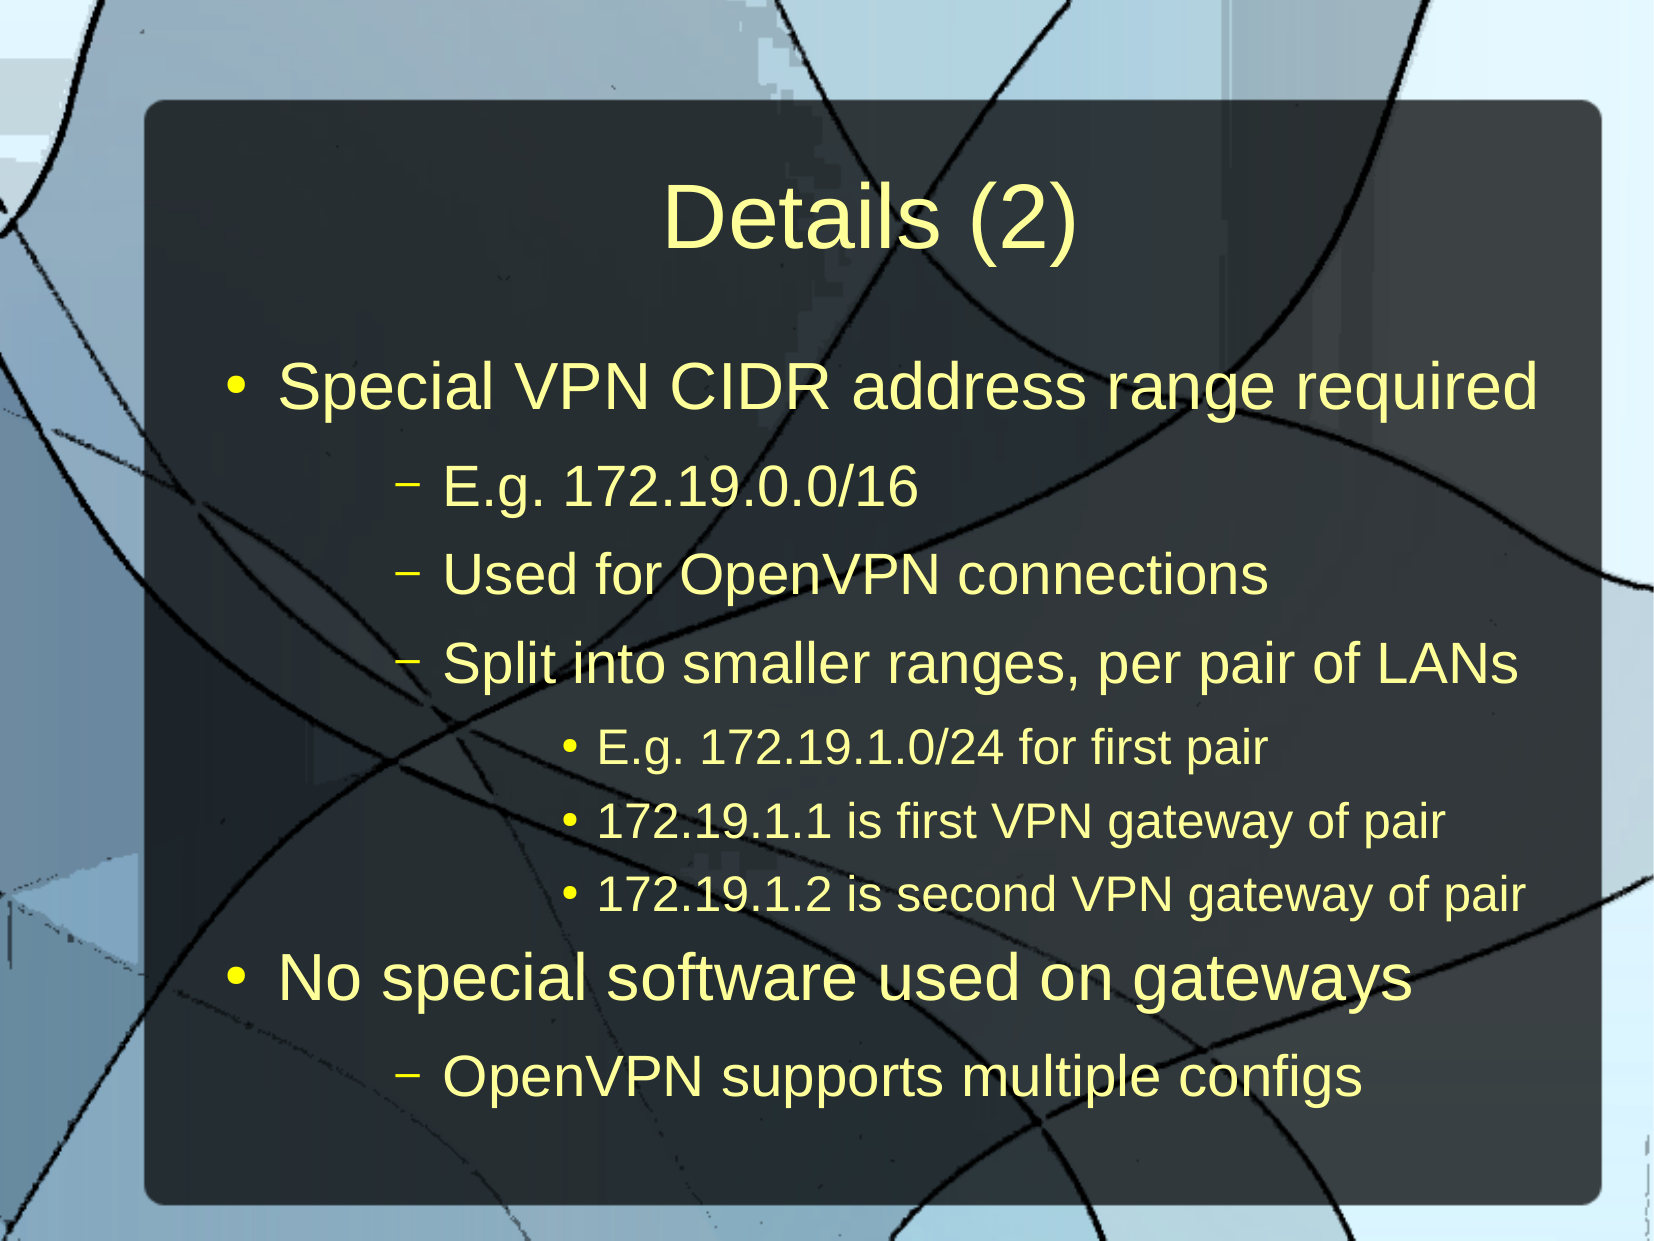

# Details (2)
Special VPN CIDR address range required
E.g. 172.19.0.0/16
Used for OpenVPN connections
Split into smaller ranges, per pair of LANs
E.g. 172.19.1.0/24 for first pair
172.19.1.1 is first VPN gateway of pair
172.19.1.2 is second VPN gateway of pair
No special software used on gateways
OpenVPN supports multiple configs